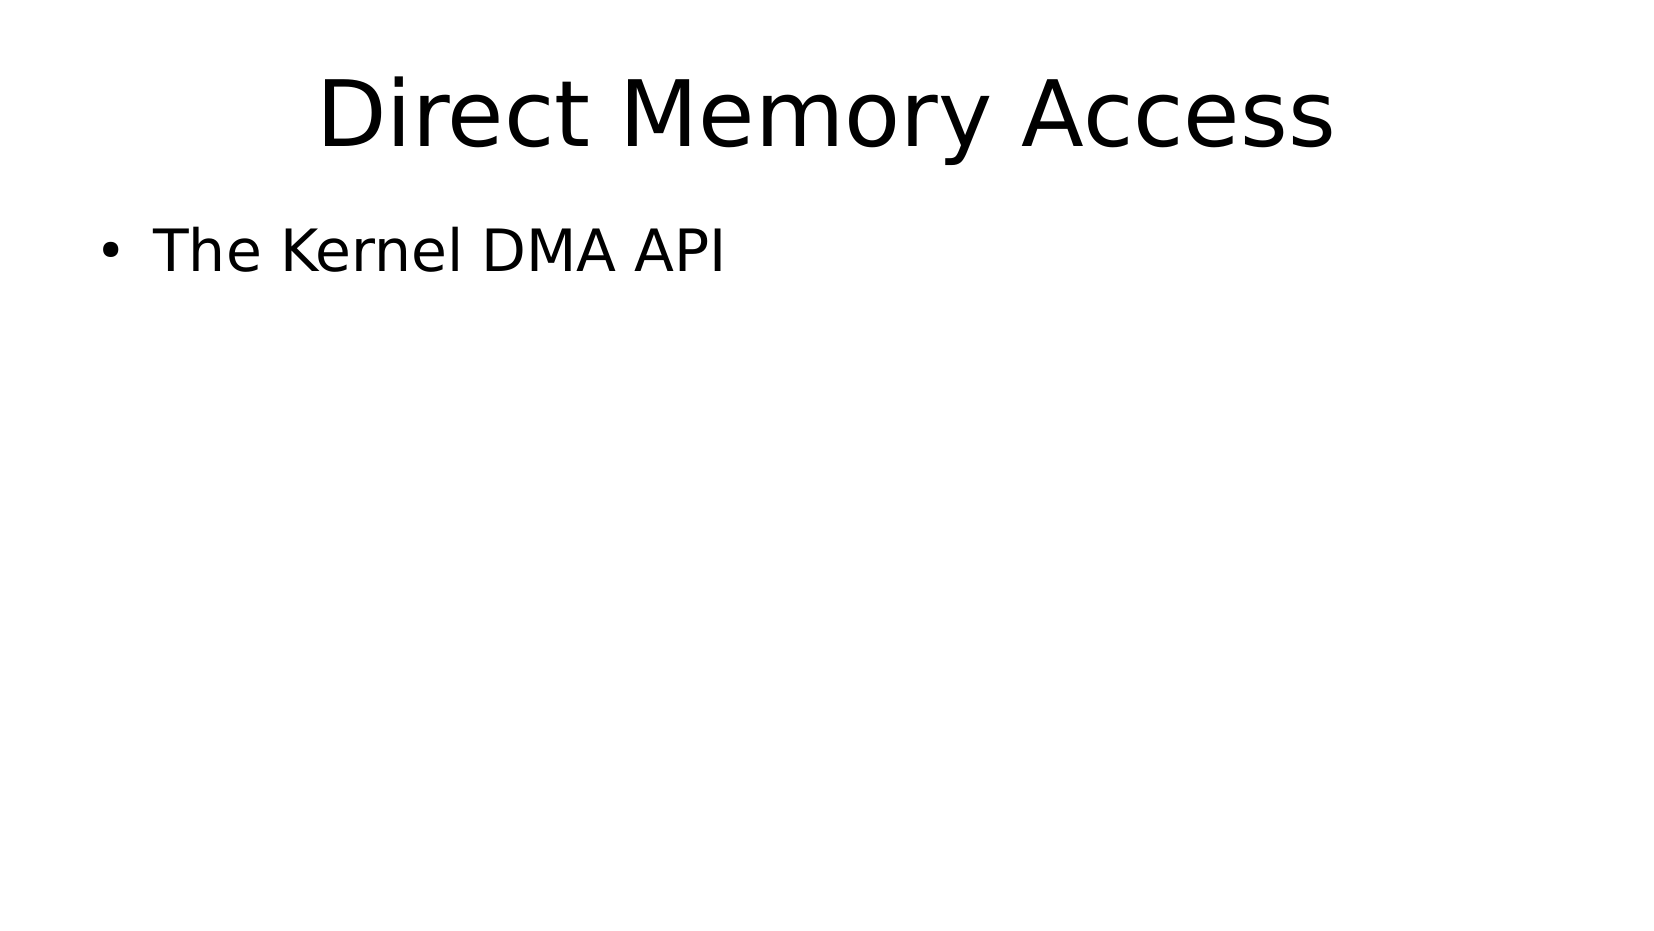

# Direct Memory Access
The Kernel DMA API